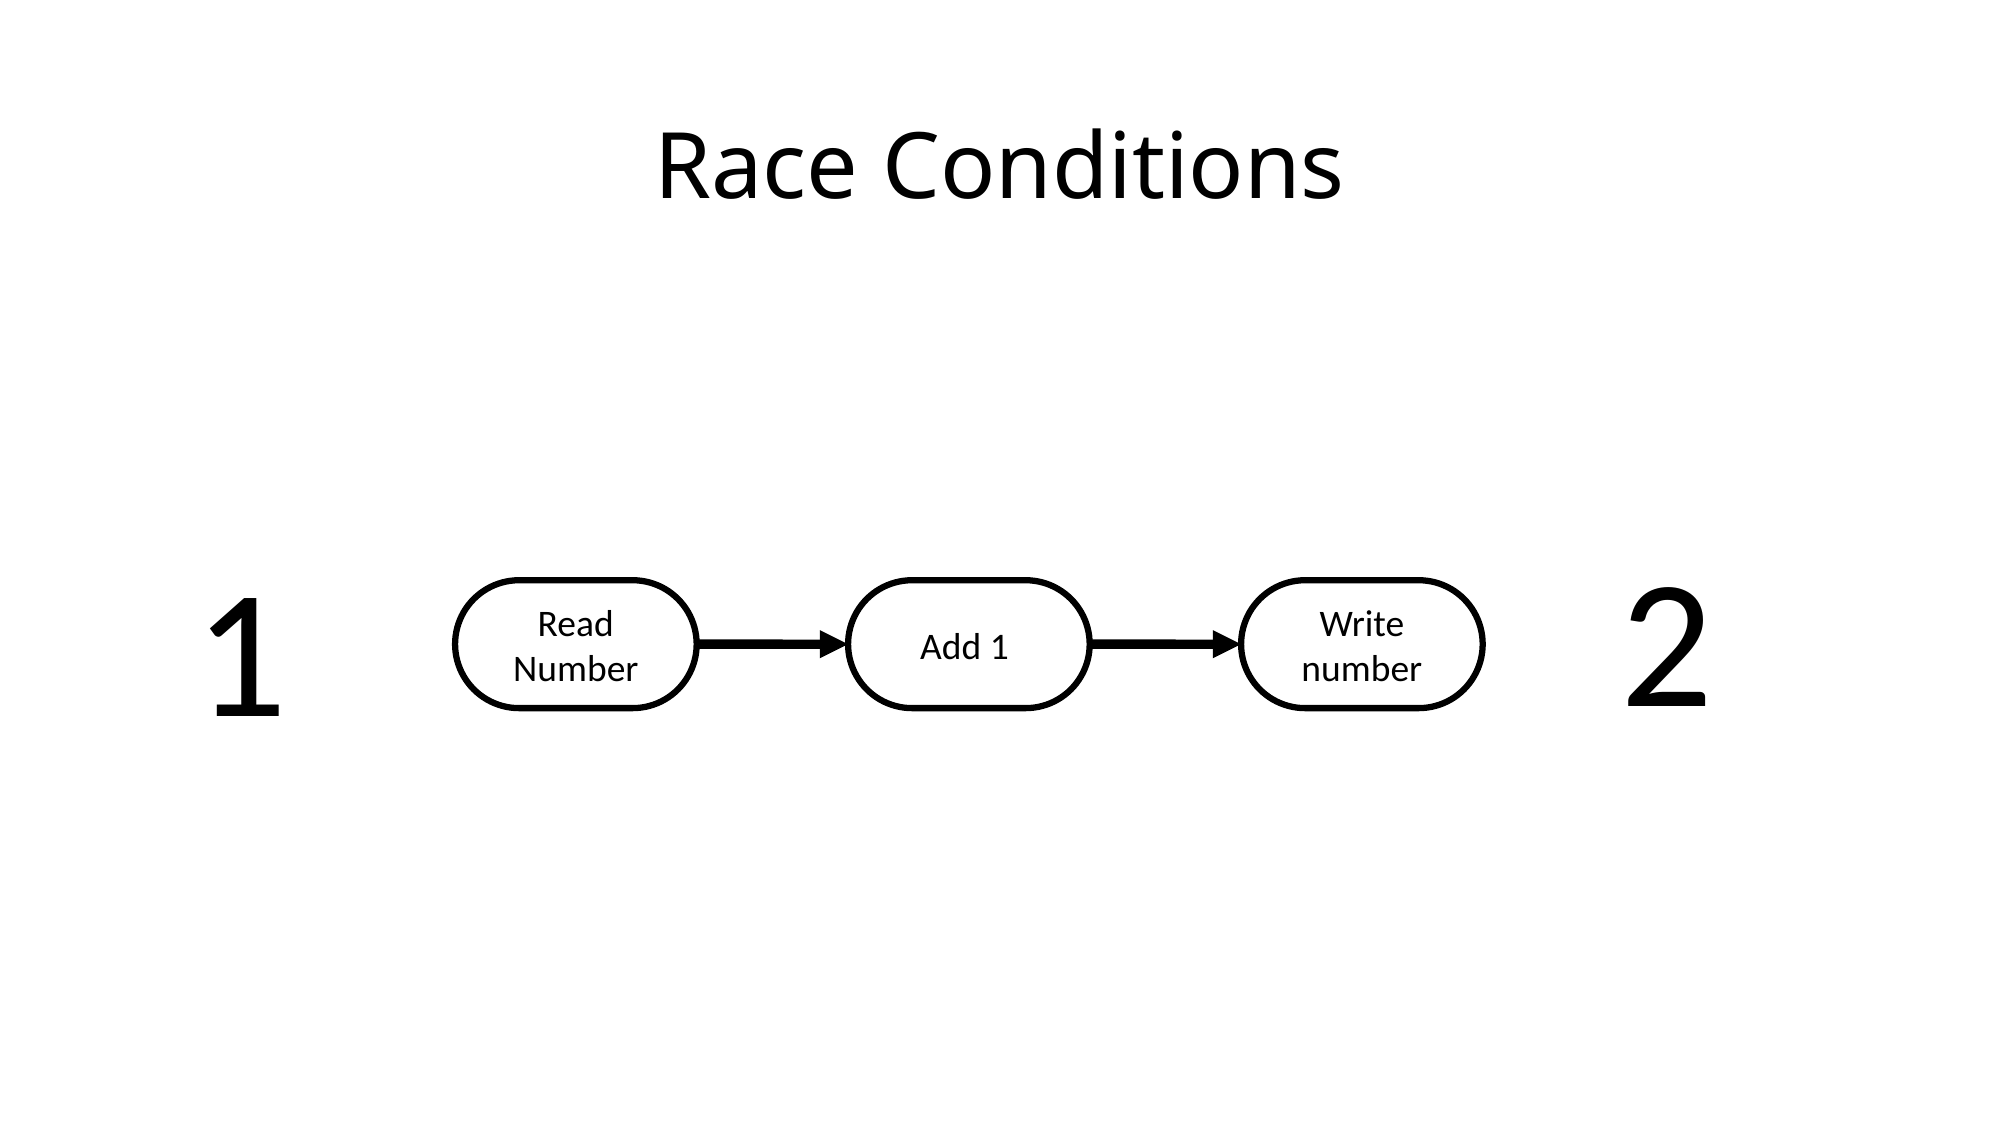

# Race Conditions
2
1
Read Number
Add 1
Write number